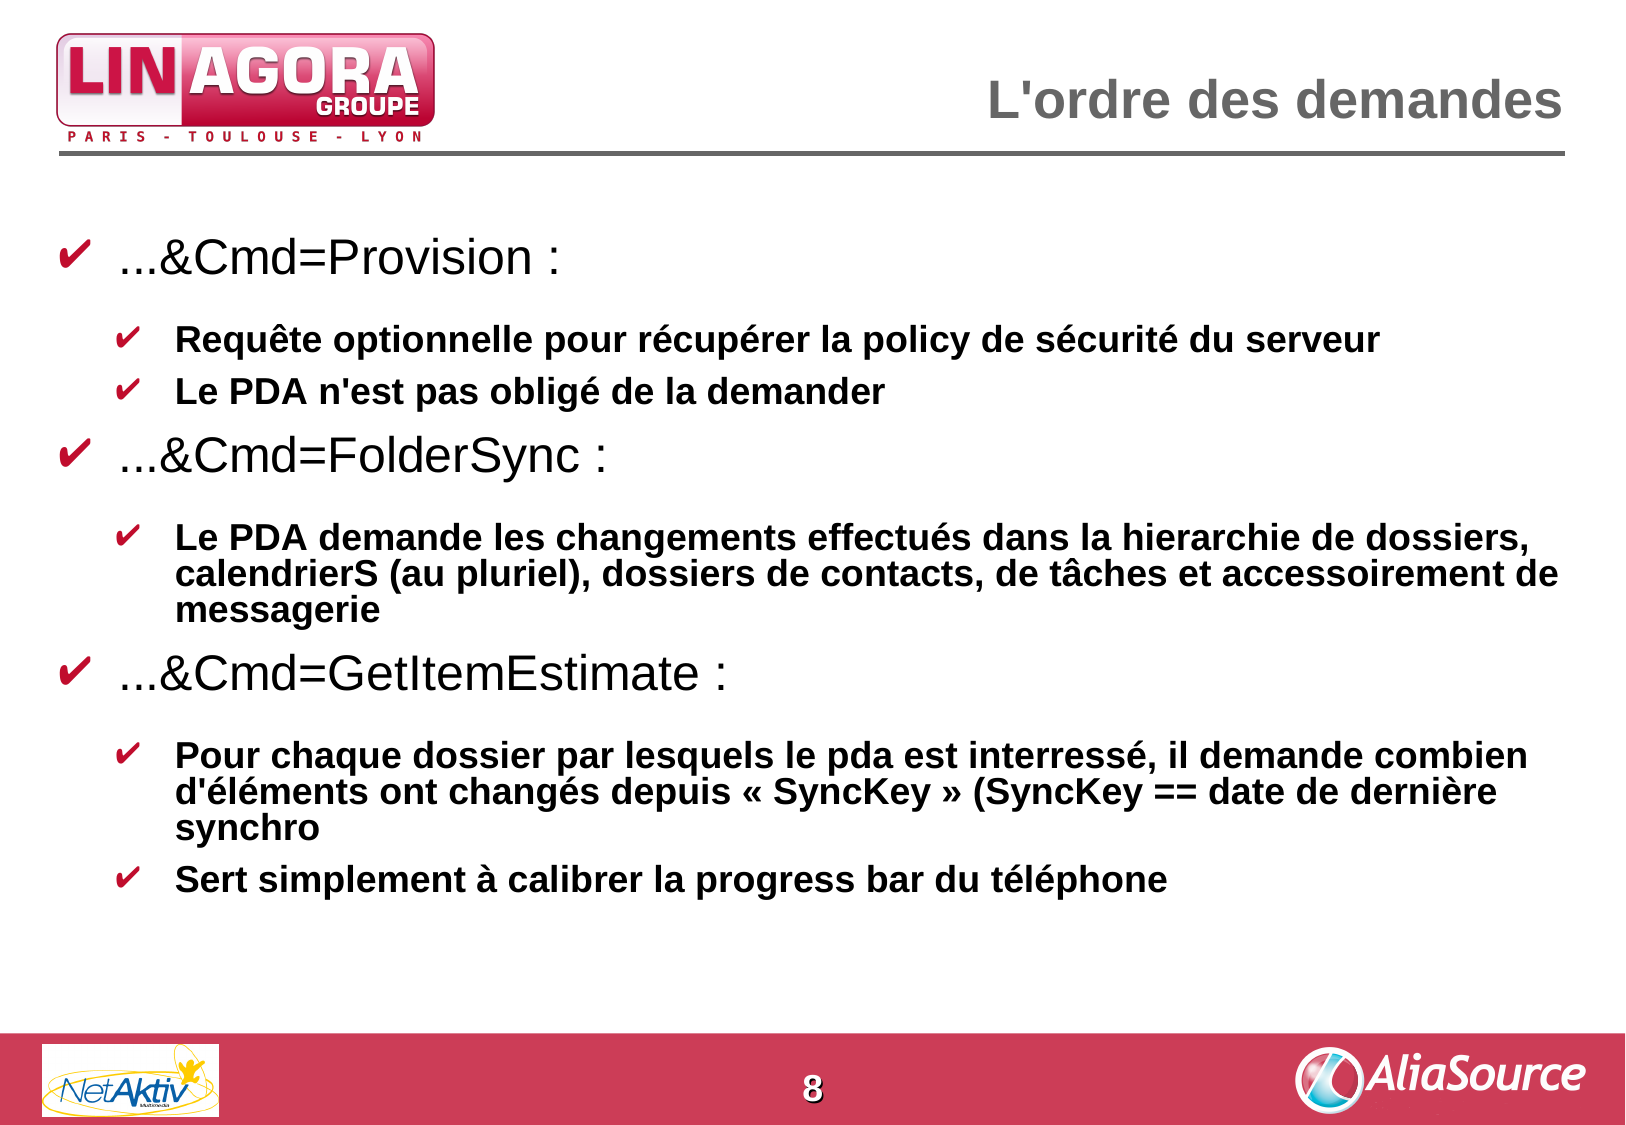

# L'ordre des demandes
...&Cmd=Provision :
Requête optionnelle pour récupérer la policy de sécurité du serveur
Le PDA n'est pas obligé de la demander
...&Cmd=FolderSync :
Le PDA demande les changements effectués dans la hierarchie de dossiers, calendrierS (au pluriel), dossiers de contacts, de tâches et accessoirement de messagerie
...&Cmd=GetItemEstimate :
Pour chaque dossier par lesquels le pda est interressé, il demande combien d'éléments ont changés depuis « SyncKey » (SyncKey == date de dernière synchro
Sert simplement à calibrer la progress bar du téléphone